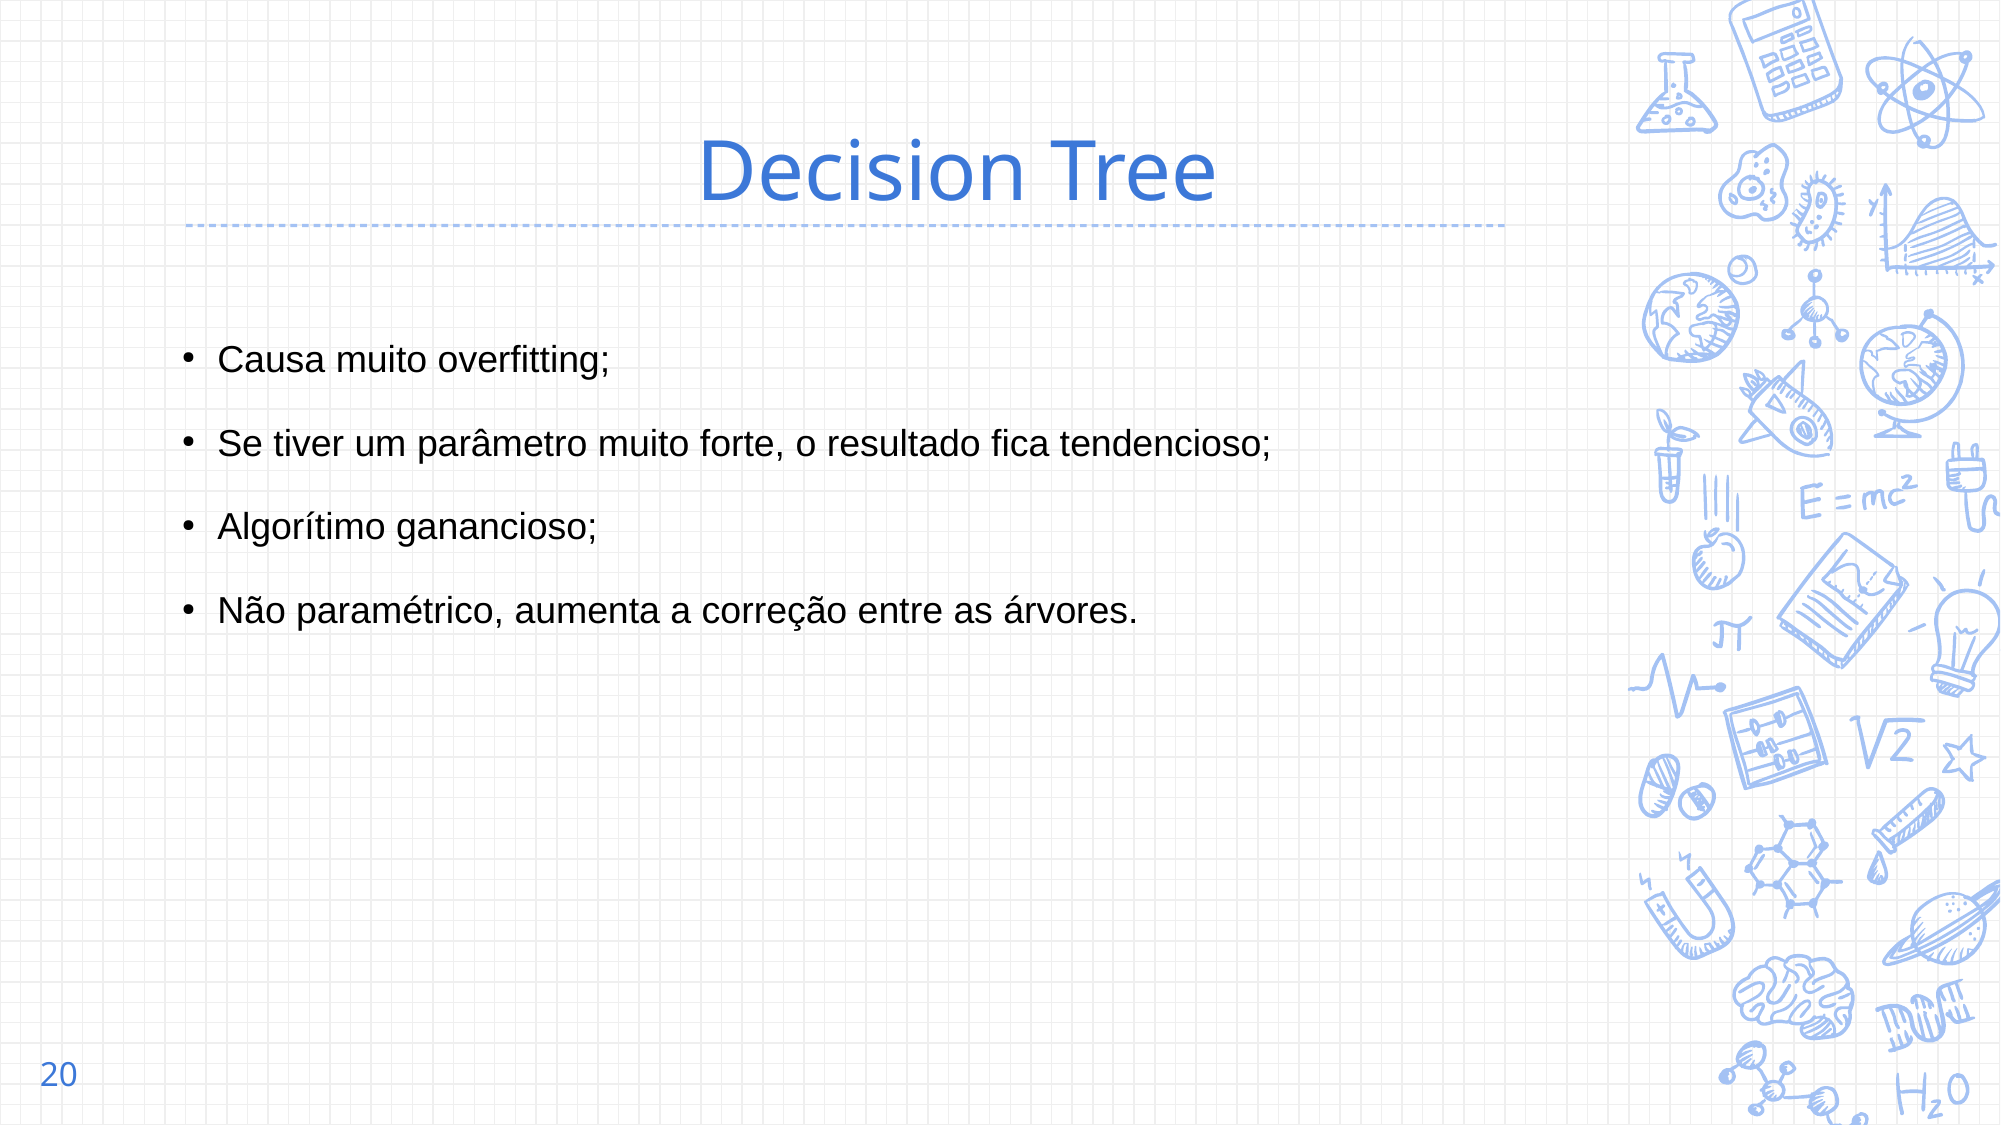

Decision Tree
Causa muito overfitting;
Se tiver um parâmetro muito forte, o resultado fica tendencioso;
Algorítimo ganancioso;
Não paramétrico, aumenta a correção entre as árvores.